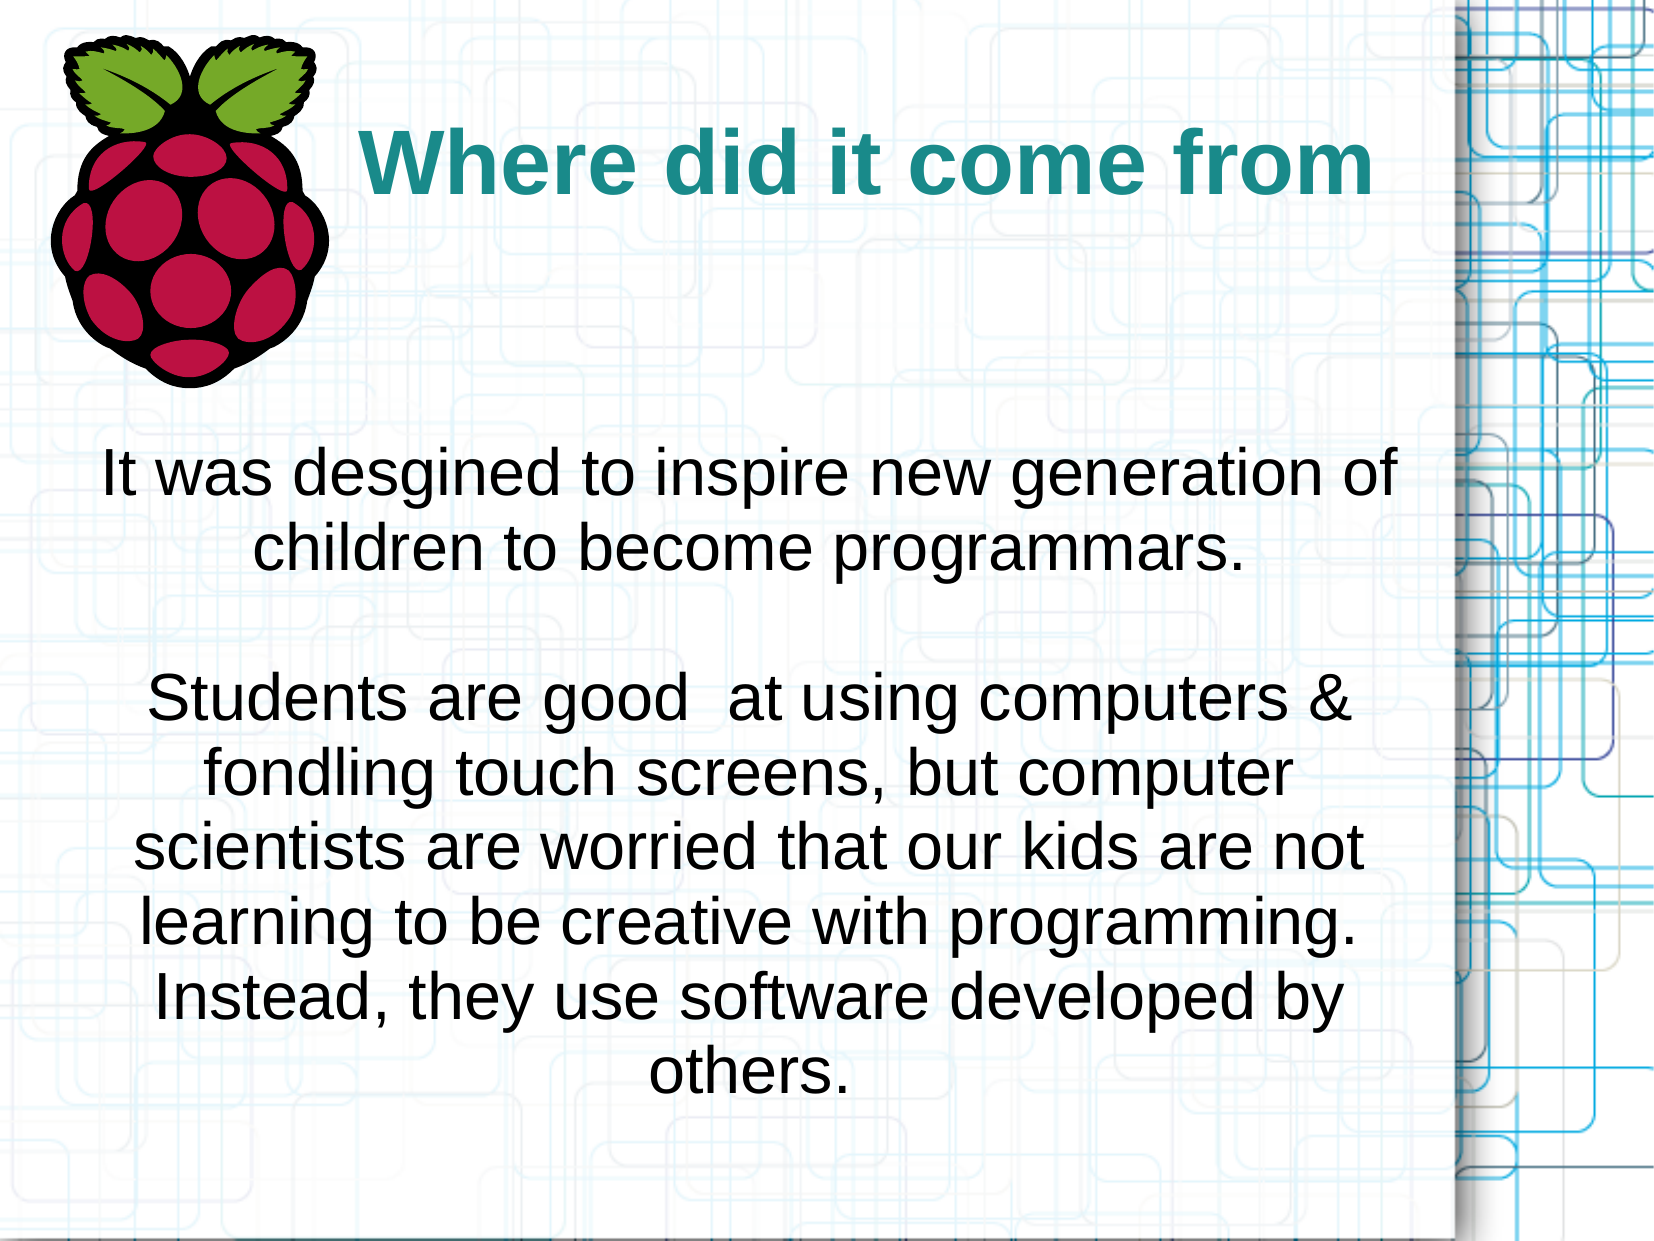

# Where did it come from
It was desgined to inspire new generation of children to become programmars.
Students are good at using computers & fondling touch screens, but computer scientists are worried that our kids are not learning to be creative with programming. Instead, they use software developed by others.